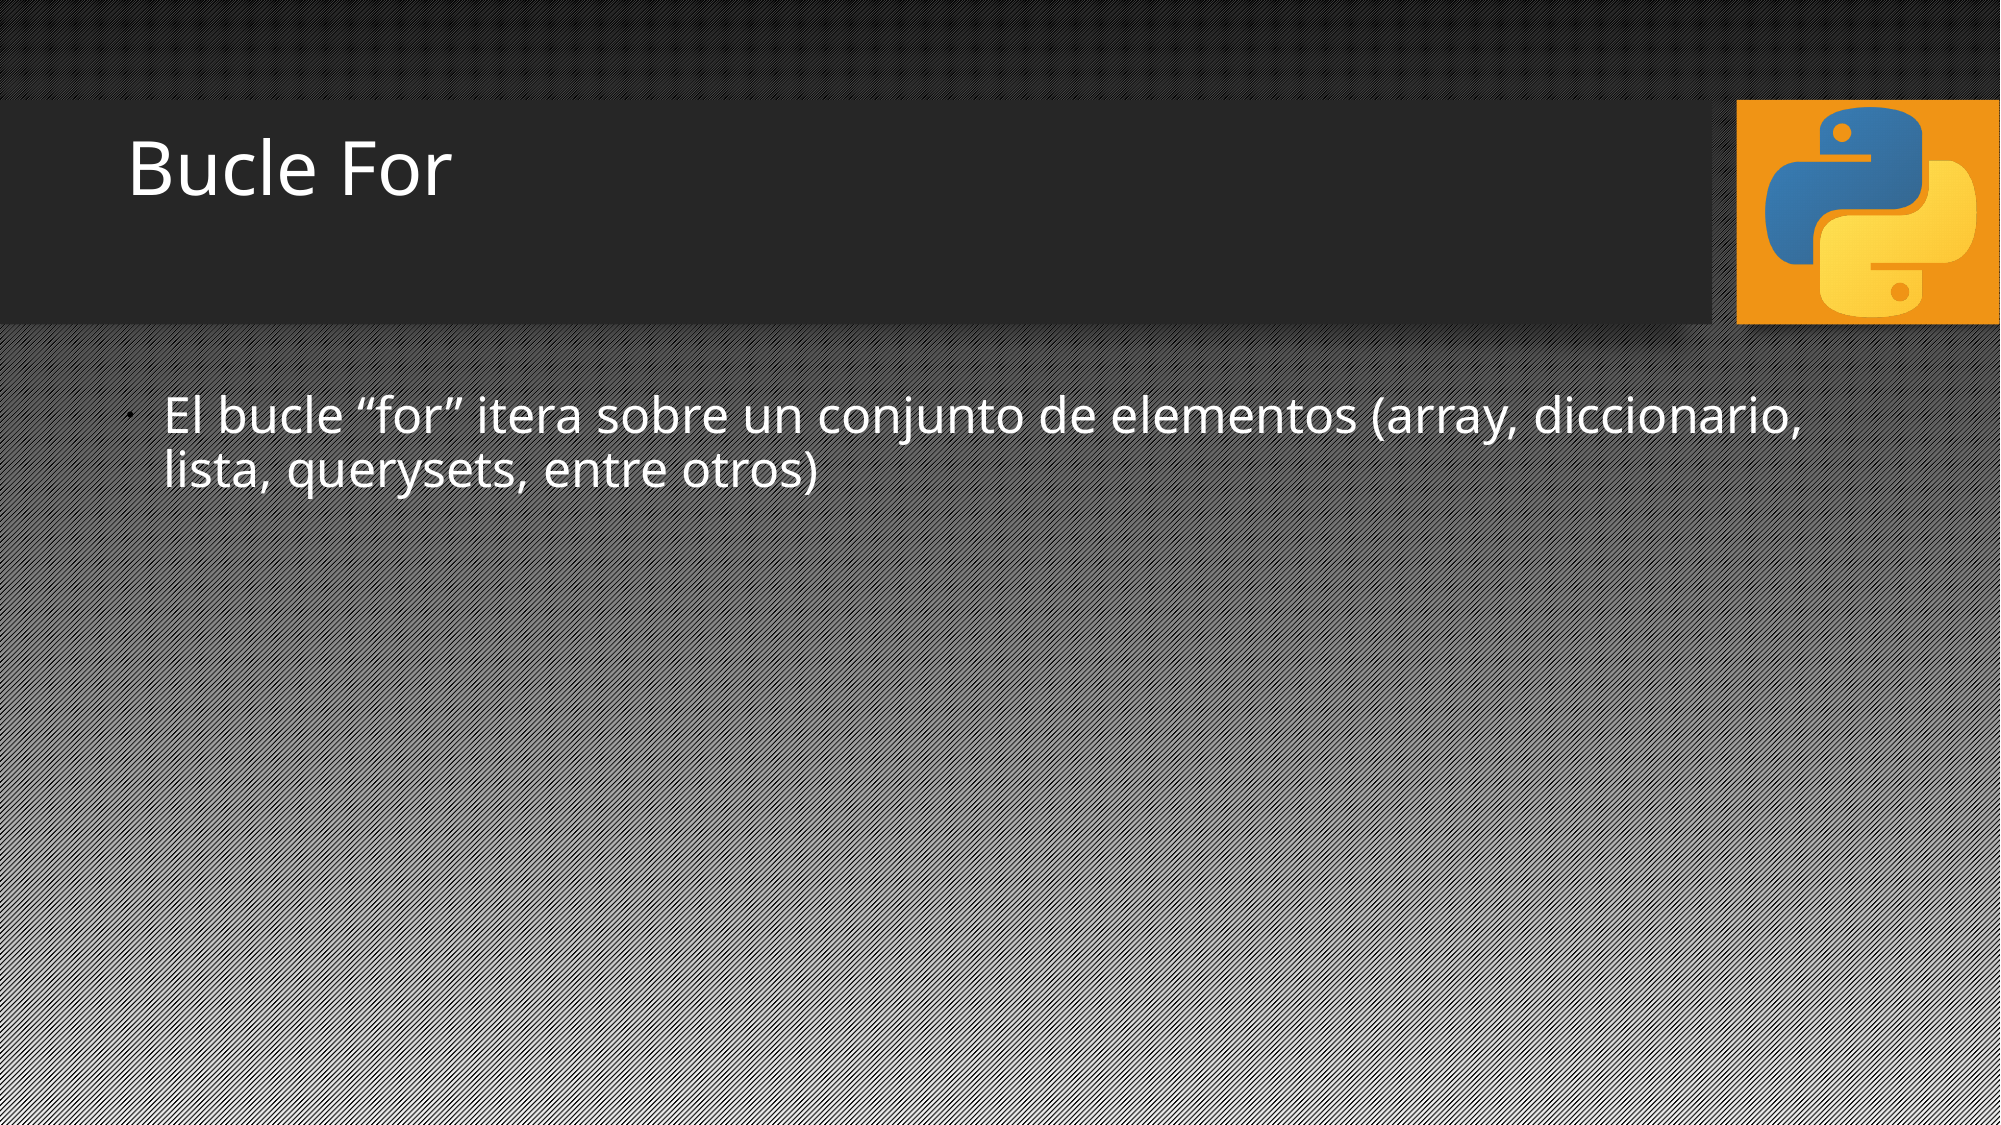

# Bucle For
El bucle “for” itera sobre un conjunto de elementos (array, diccionario, lista, querysets, entre otros)